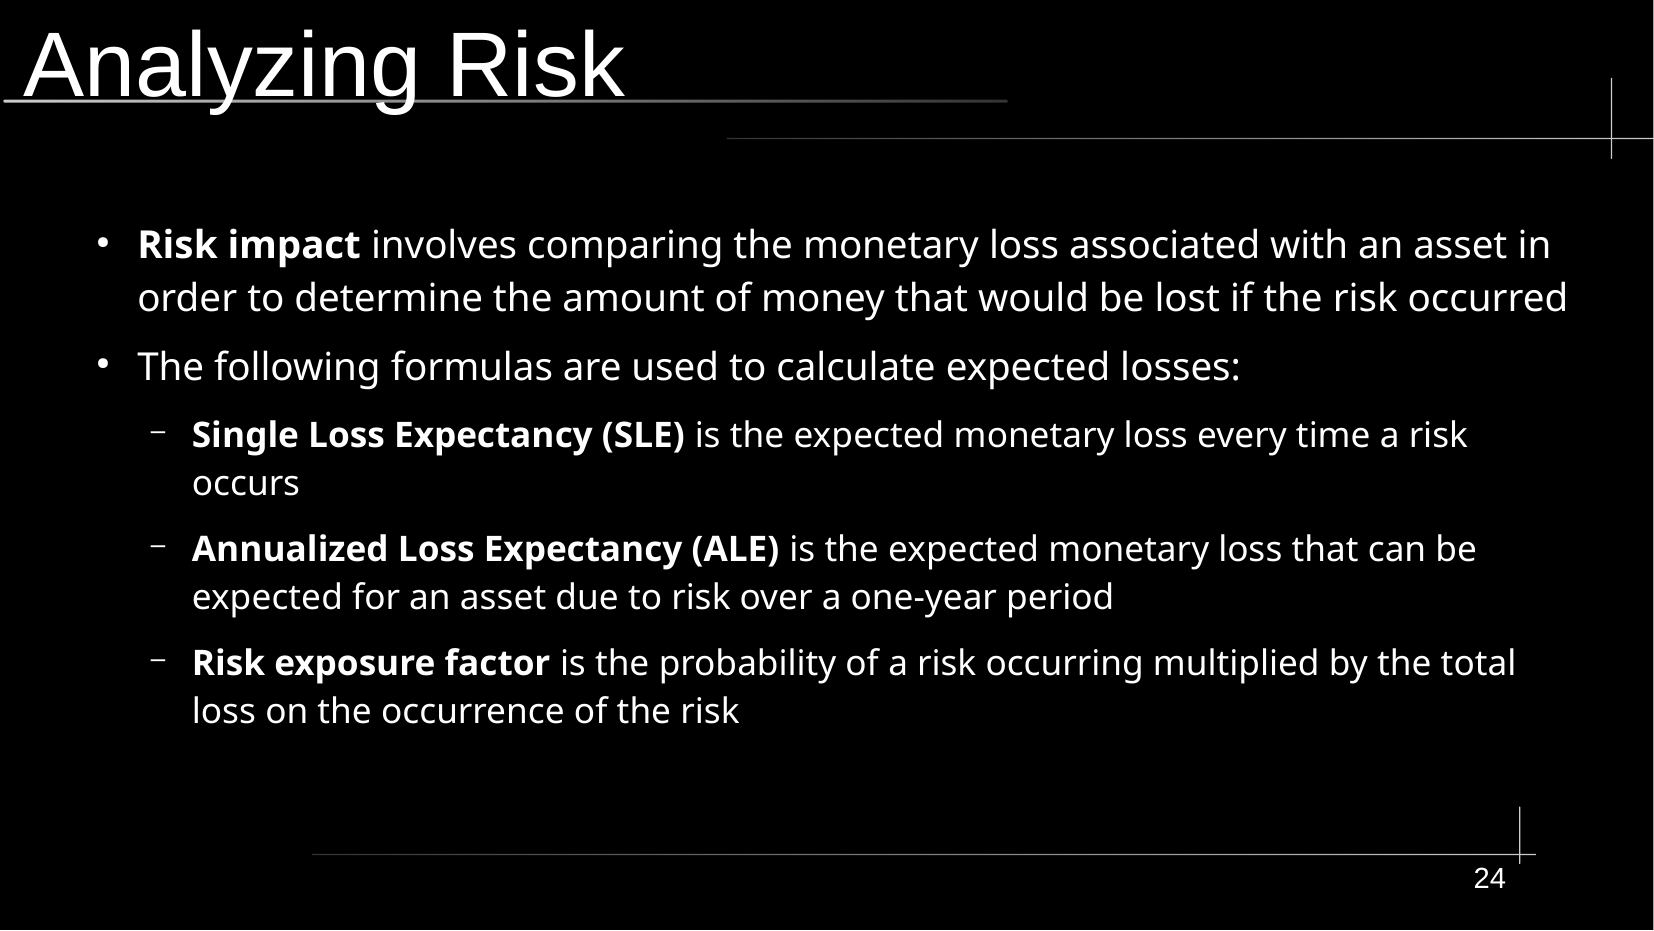

# Analyzing Risk
Risk impact involves comparing the monetary loss associated with an asset in order to determine the amount of money that would be lost if the risk occurred
The following formulas are used to calculate expected losses:
Single Loss Expectancy (SLE) is the expected monetary loss every time a risk occurs
Annualized Loss Expectancy (ALE) is the expected monetary loss that can be expected for an asset due to risk over a one-year period
Risk exposure factor is the probability of a risk occurring multiplied by the total loss on the occurrence of the risk
24